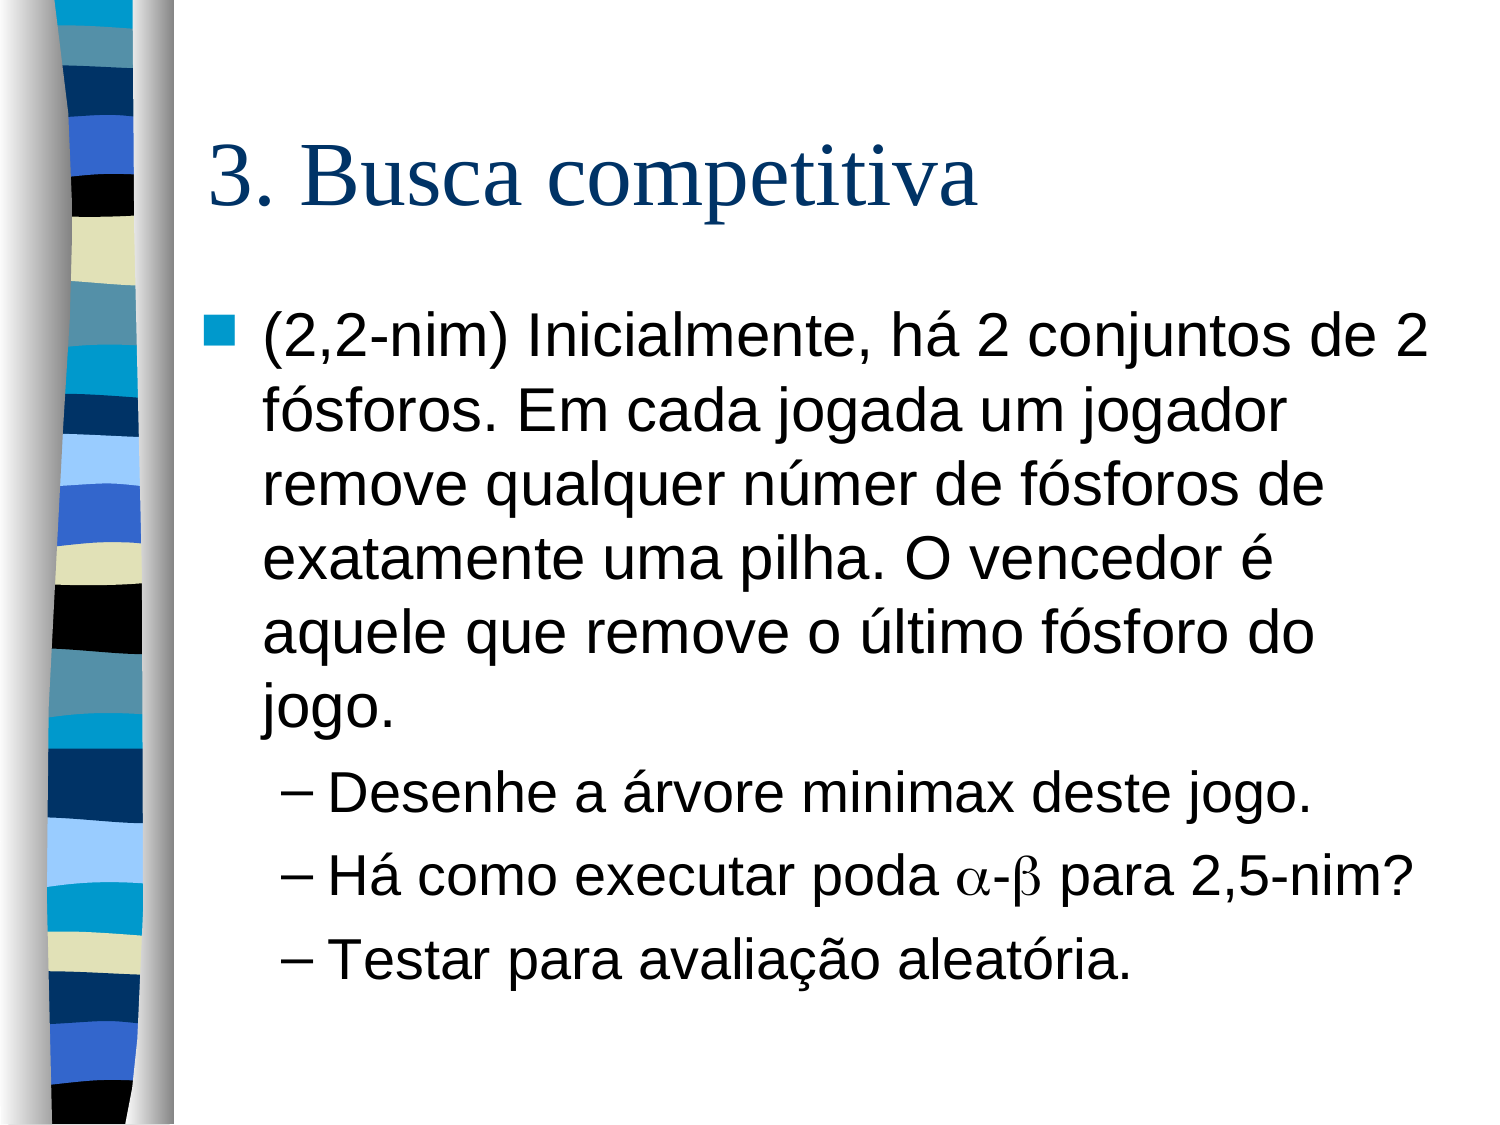

# 3. Busca competitiva
(2,2-nim) Inicialmente, há 2 conjuntos de 2 fósforos. Em cada jogada um jogador remove qualquer númer de fósforos de exatamente uma pilha. O vencedor é aquele que remove o último fósforo do jogo.
Desenhe a árvore minimax deste jogo.
Há como executar poda - para 2,5-nim?
Testar para avaliação aleatória.